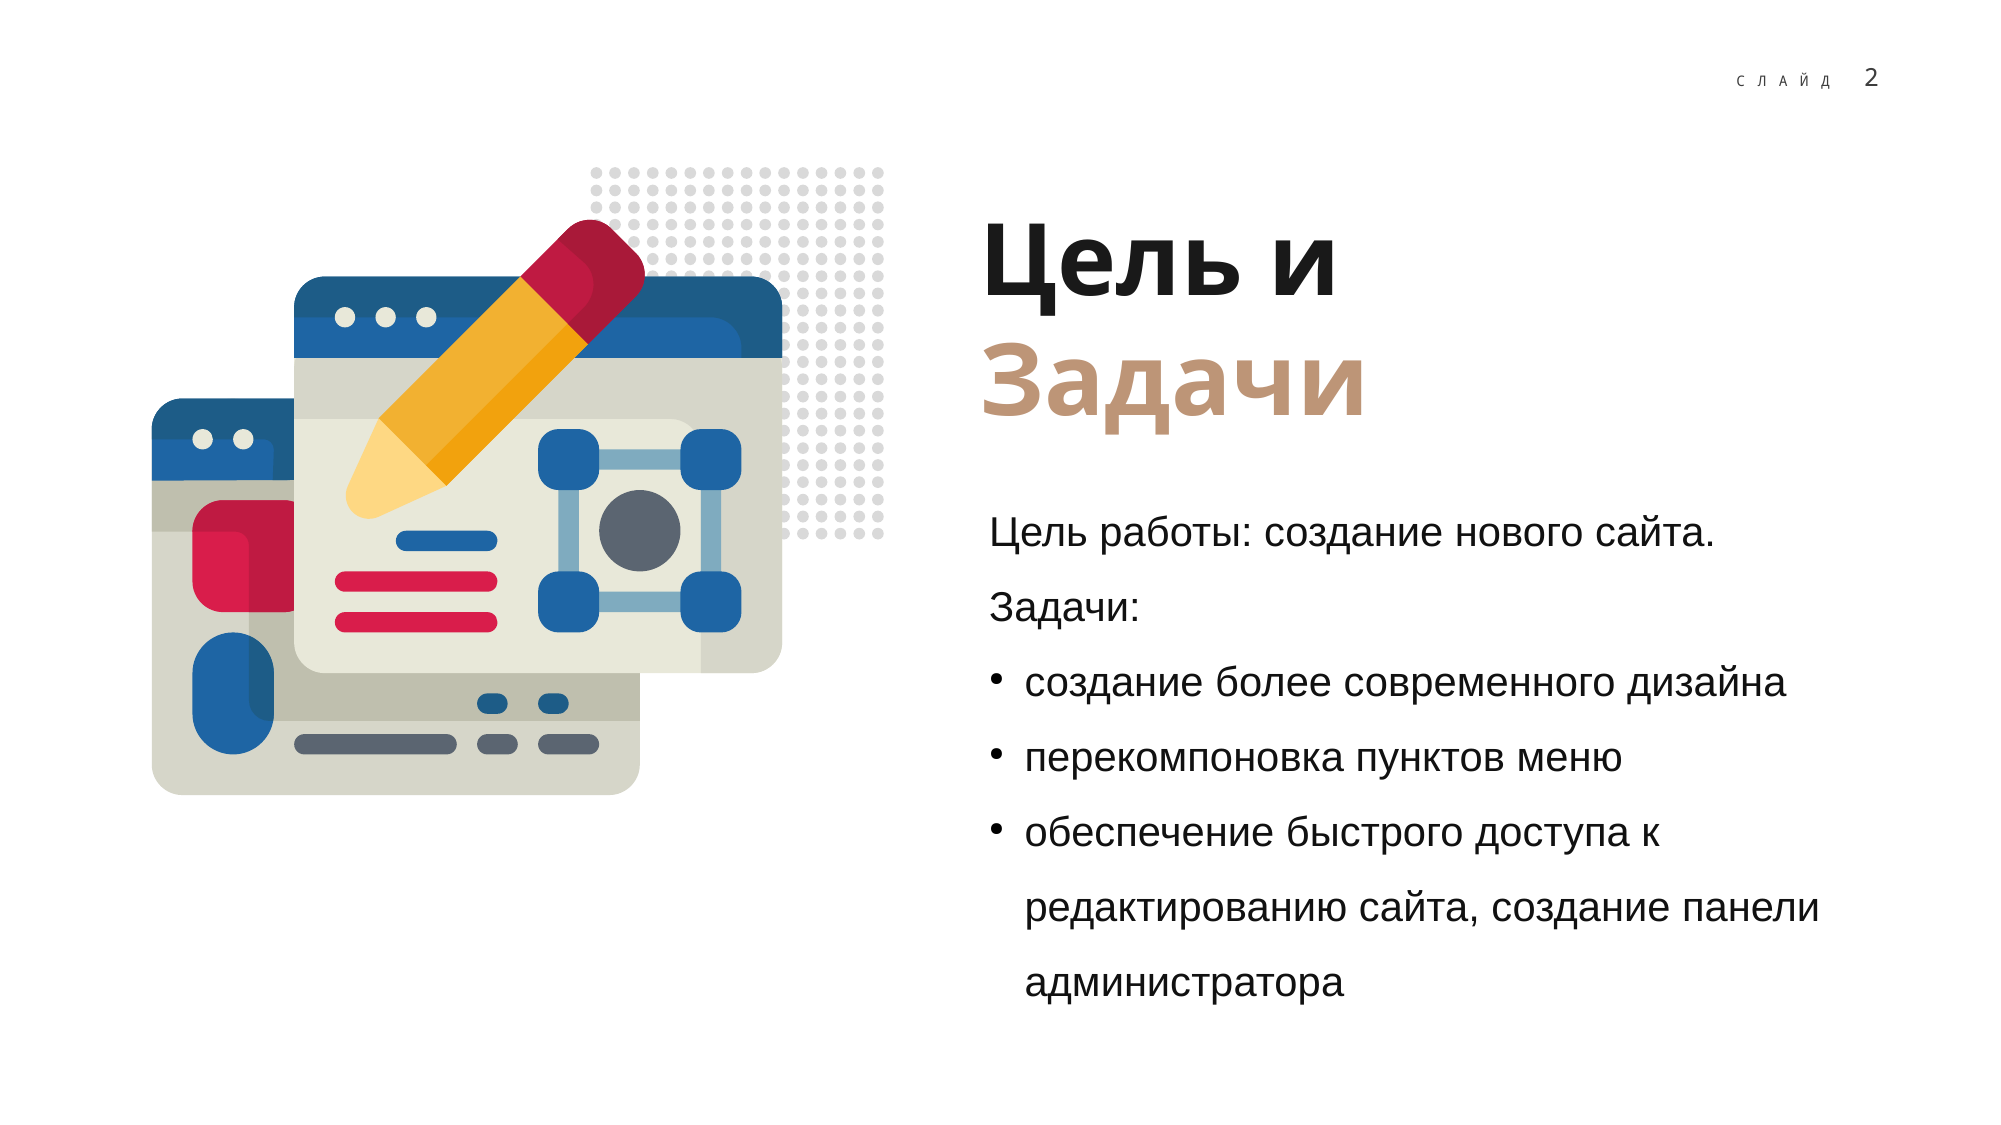

Цель и
Задачи
Цель работы: создание нового сайта.
Задачи:
создание более современного дизайна
перекомпоновка пунктов меню
обеспечение быстрого доступа к редактированию сайта, создание панели администратора